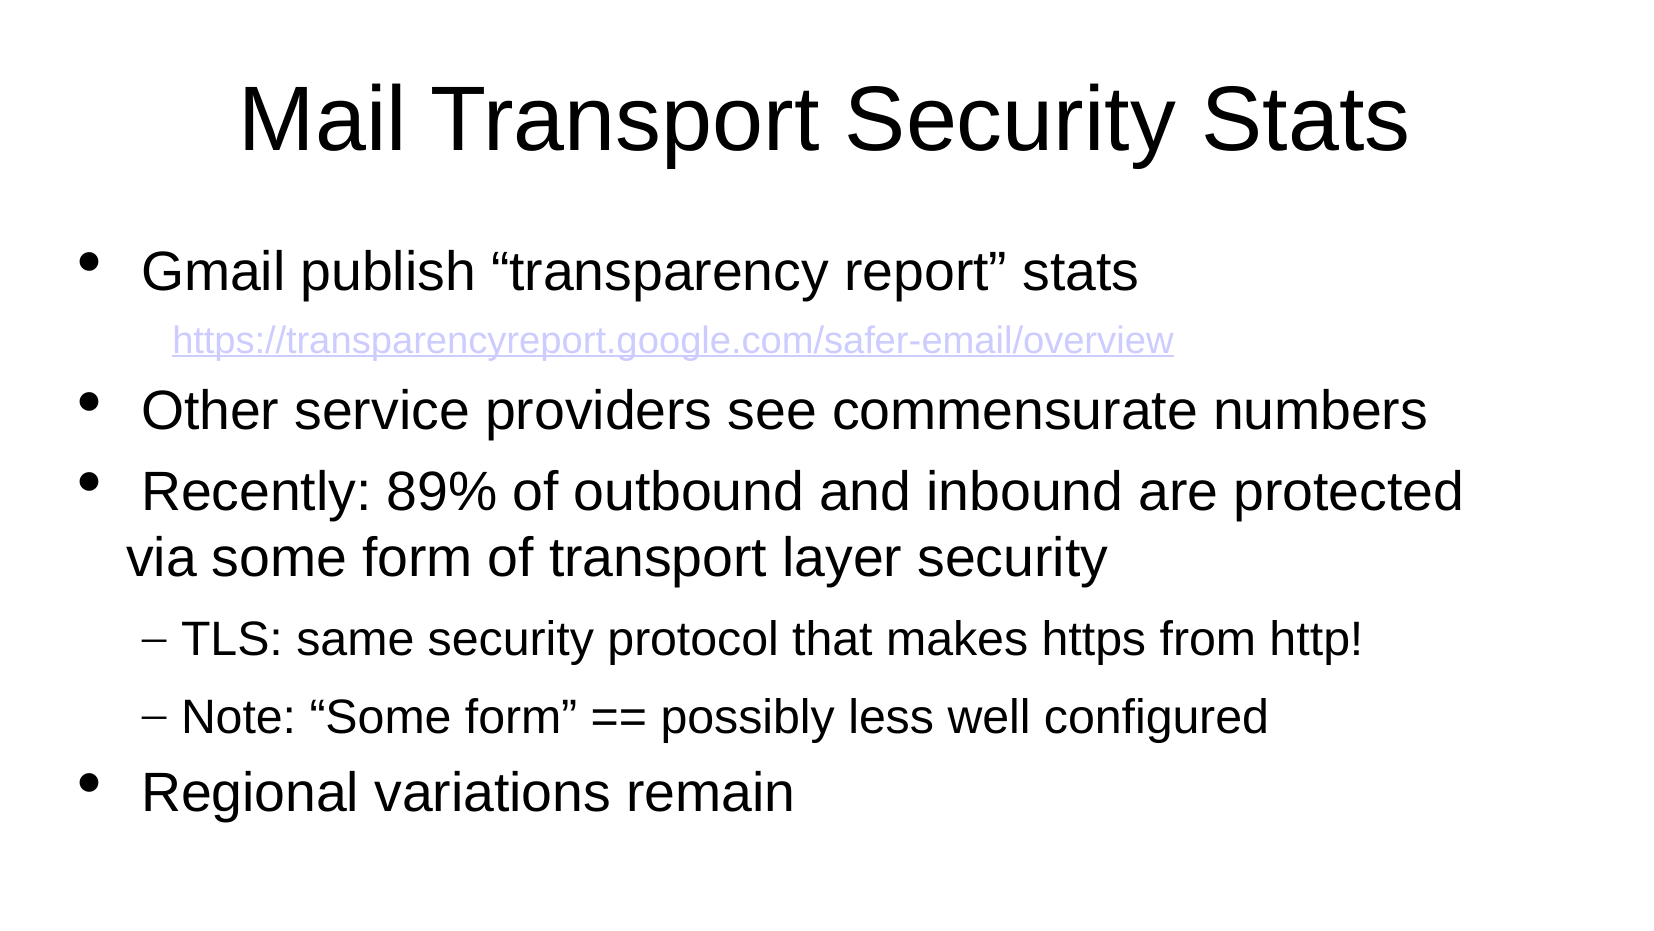

# Mail Transport Security Stats
 Gmail publish “transparency report” stats
	https://transparencyreport.google.com/safer-email/overview
 Other service providers see commensurate numbers
 Recently: 89% of outbound and inbound are protected via some form of transport layer security
TLS: same security protocol that makes https from http!
Note: “Some form” == possibly less well configured
 Regional variations remain